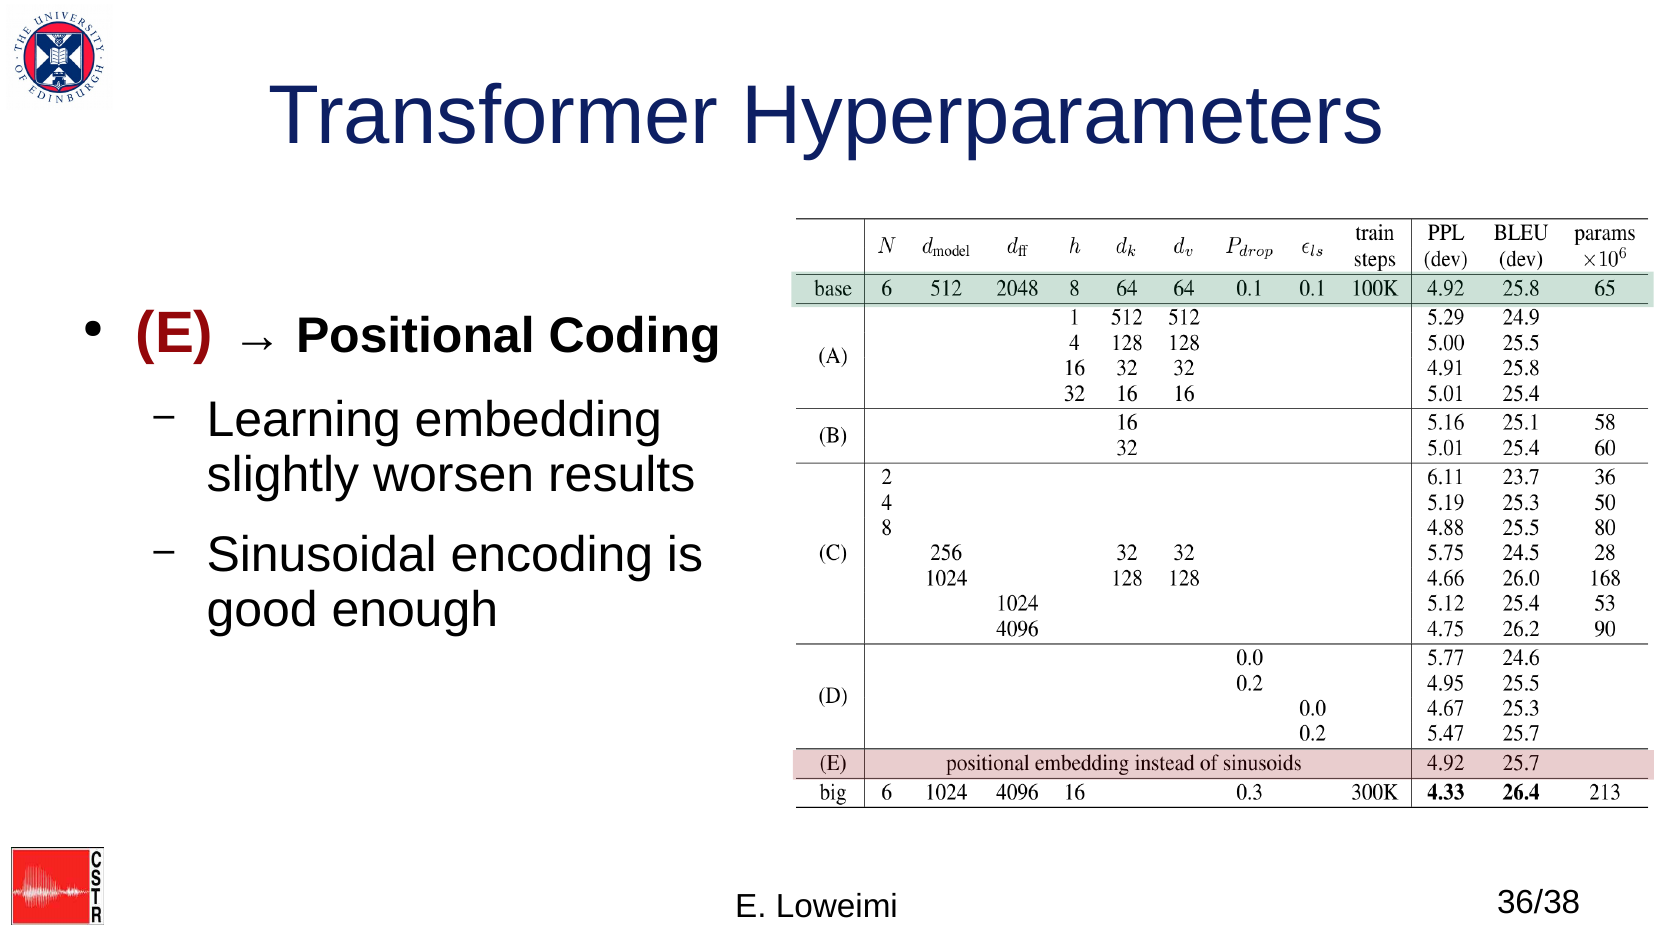

# Transformer Hyperparameters
(E) → Positional Coding
Learning embedding slightly worsen results
Sinusoidal encoding is good enough
36/38
E. Loweimi